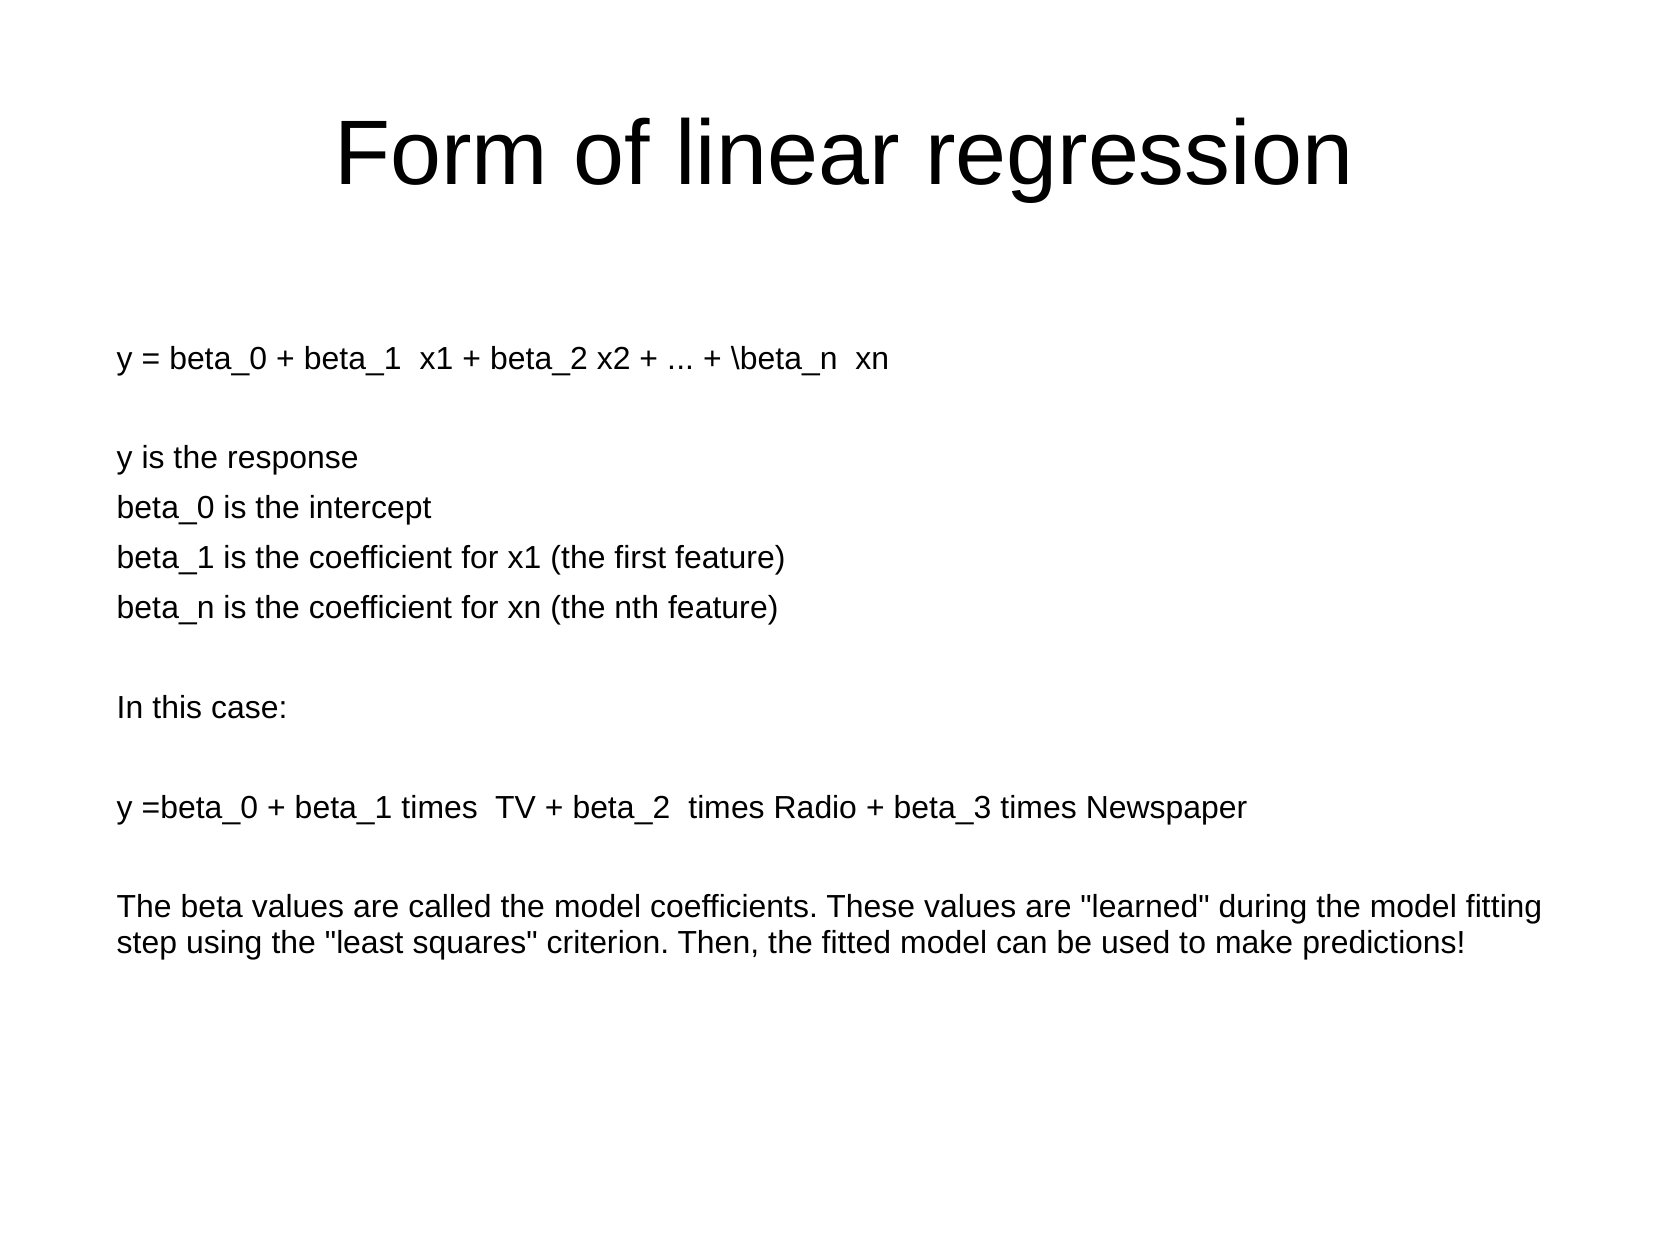

# Form of linear regression
y = beta_0 + beta_1 x1 + beta_2 x2 + ... + \beta_n xn
y is the response
beta_0 is the intercept
beta_1 is the coefficient for x1 (the first feature)
beta_n is the coefficient for xn (the nth feature)
In this case:
y =beta_0 + beta_1 times TV + beta_2 times Radio + beta_3 times Newspaper
The beta values are called the model coefficients. These values are "learned" during the model fitting step using the "least squares" criterion. Then, the fitted model can be used to make predictions!